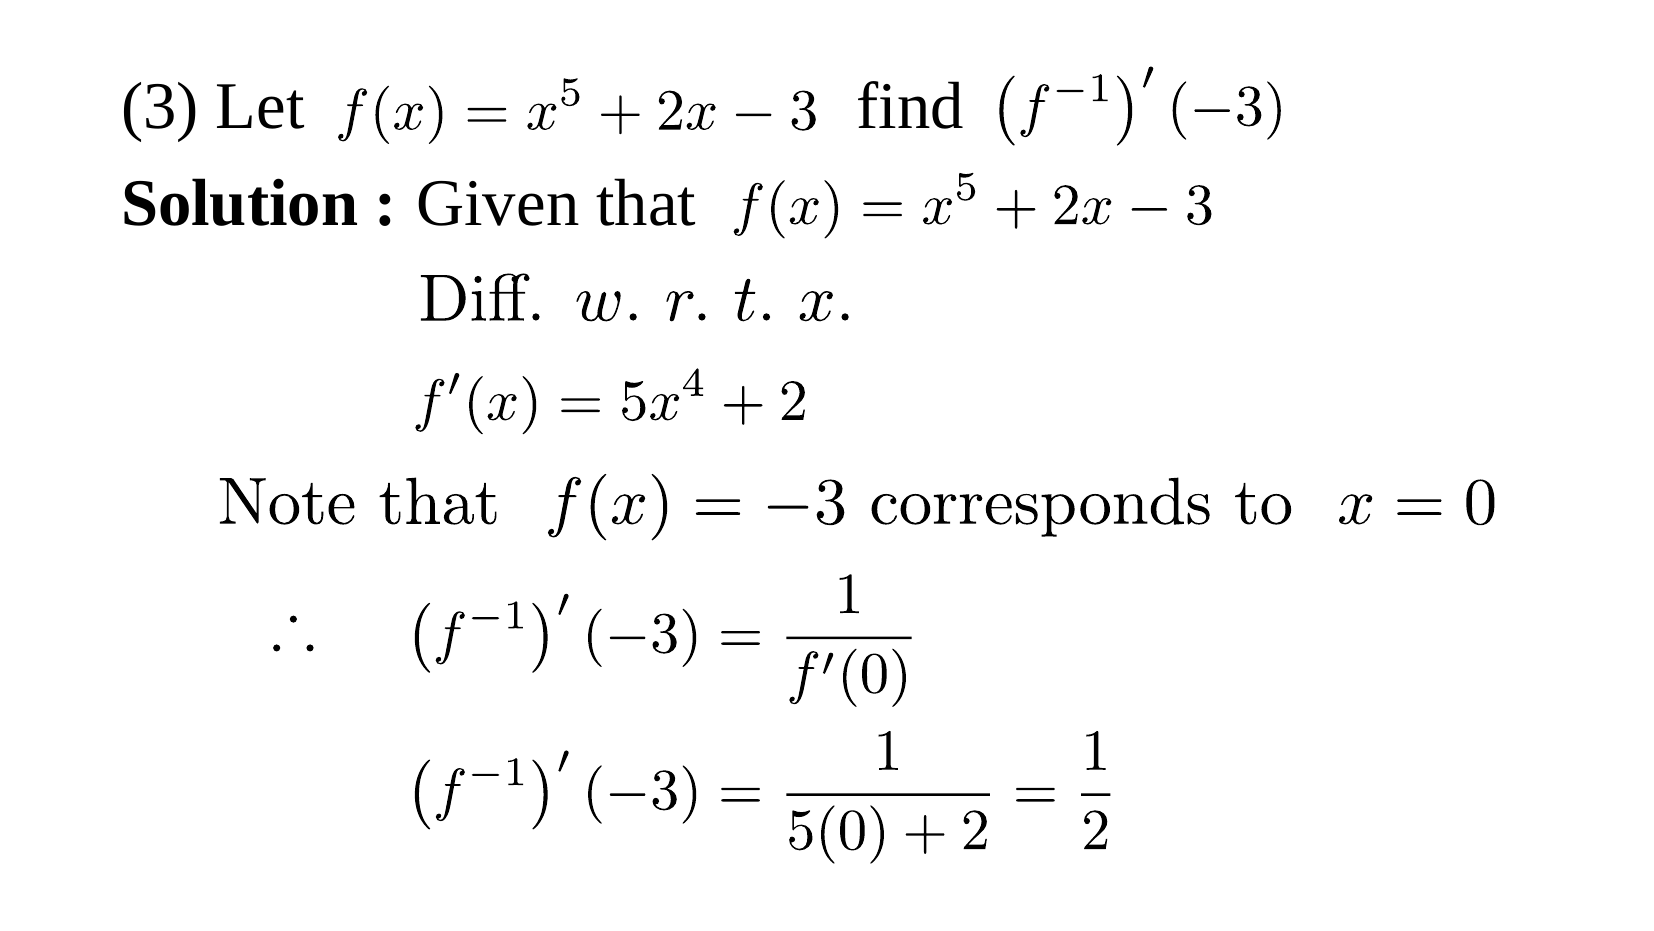

# (3) Let find Solution :	Given that